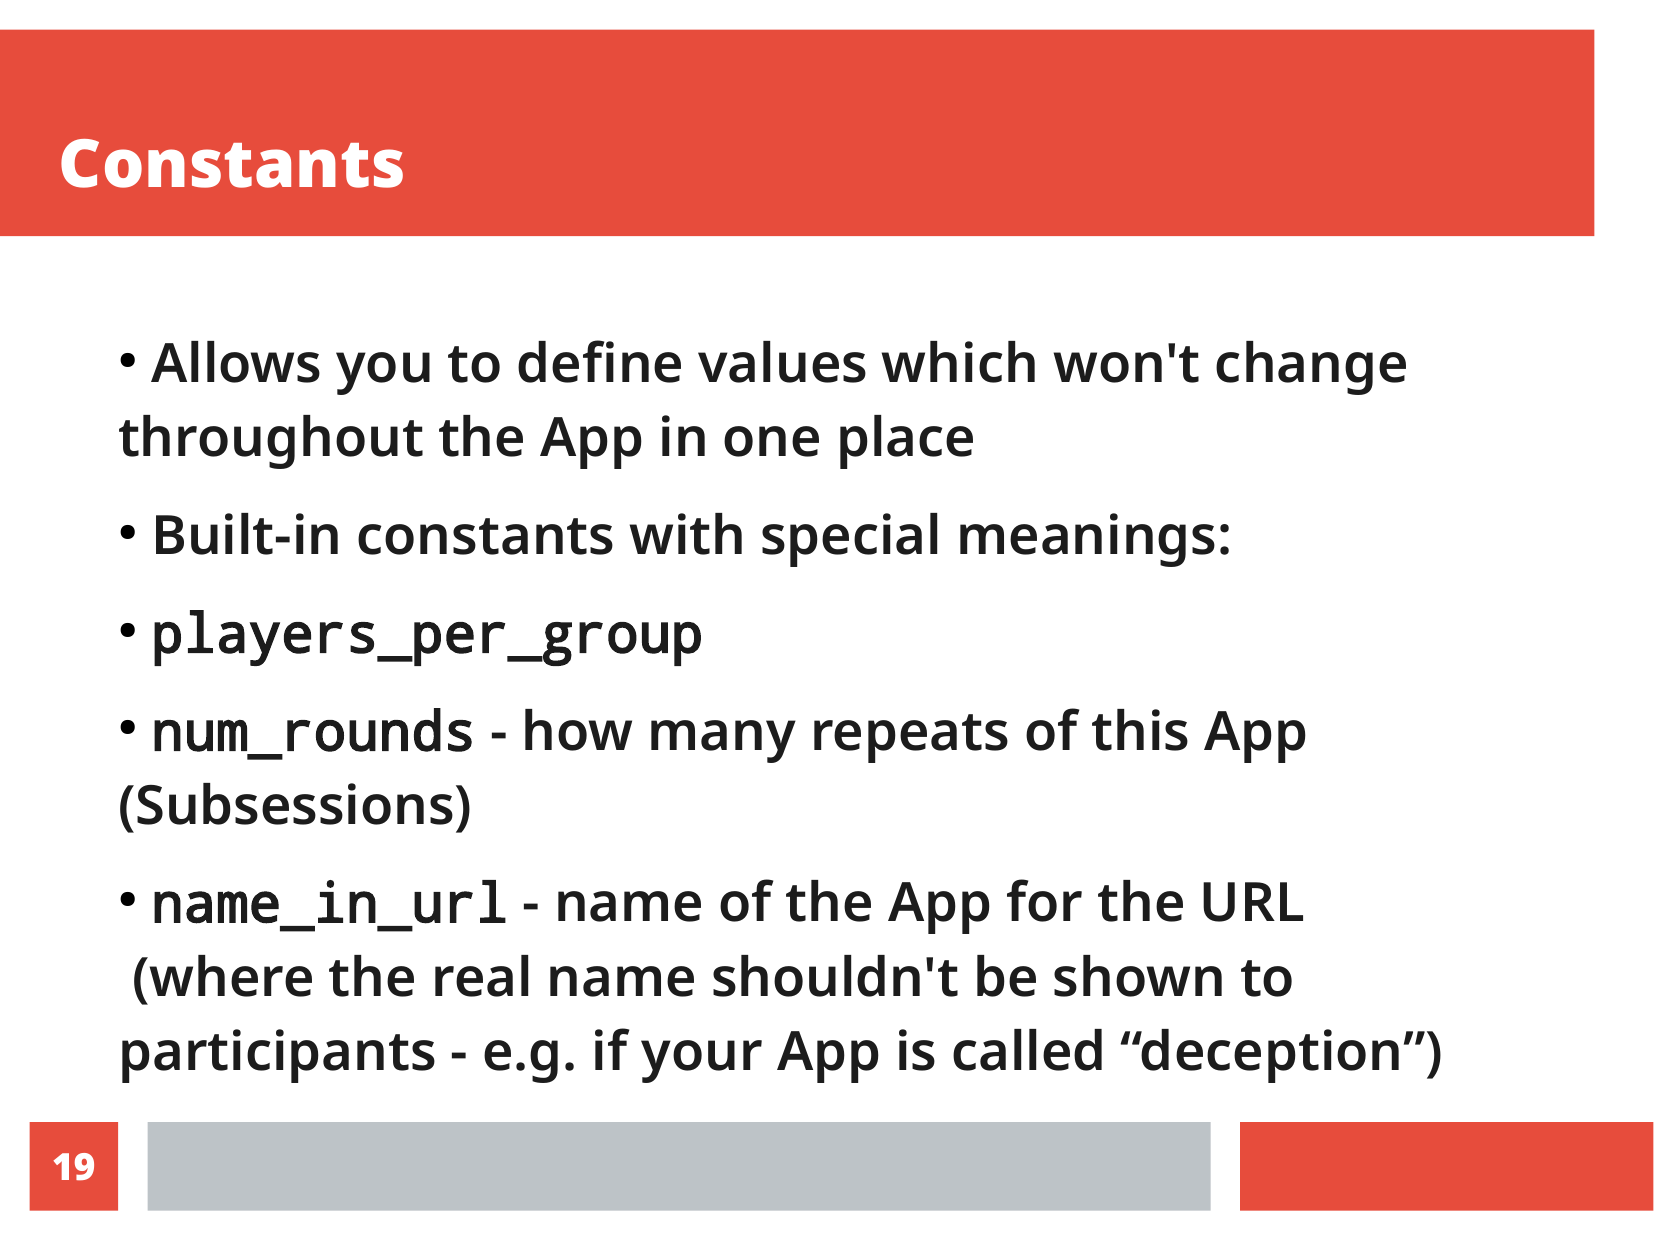

# Constants
 Allows you to define values which won't change throughout the App in one place
 Built-in constants with special meanings:
 players_per_group
 num_rounds - how many repeats of this App (Subsessions)
 name_in_url - name of the App for the URL
 (where the real name shouldn't be shown to participants - e.g. if your App is called “deception”)
19